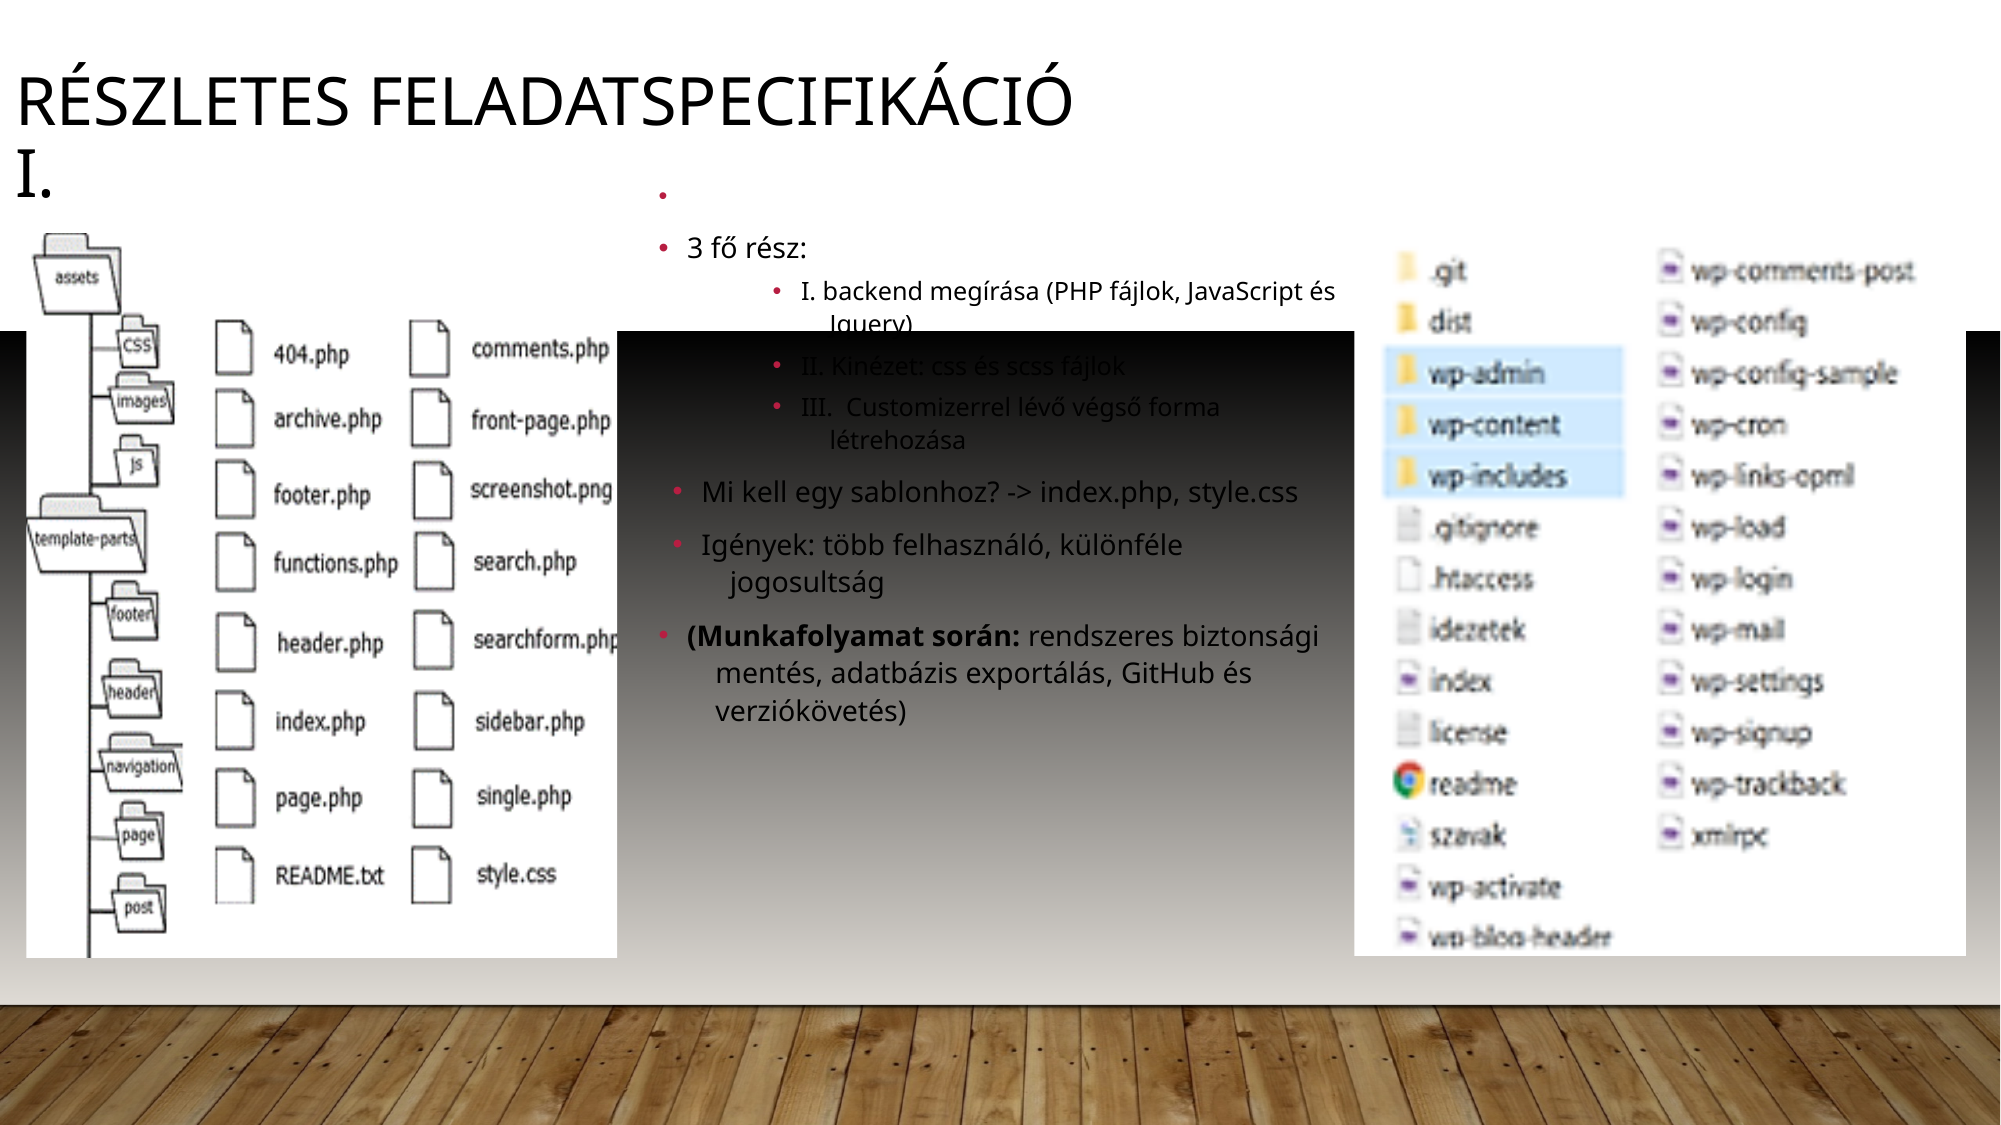

# Részletes feladatspecifikáció I.
3 fő rész:
I. backend megírása (PHP fájlok, JavaScript és Jquery)
II. Kinézet: css és scss fájlok
III.  Customizerrel lévő végső forma létrehozása
Mi kell egy sablonhoz? -> index.php, style.css
Igények: több felhasználó, különféle jogosultság
(Munkafolyamat során: rendszeres biztonsági mentés, adatbázis exportálás, GitHub és verziókövetés)